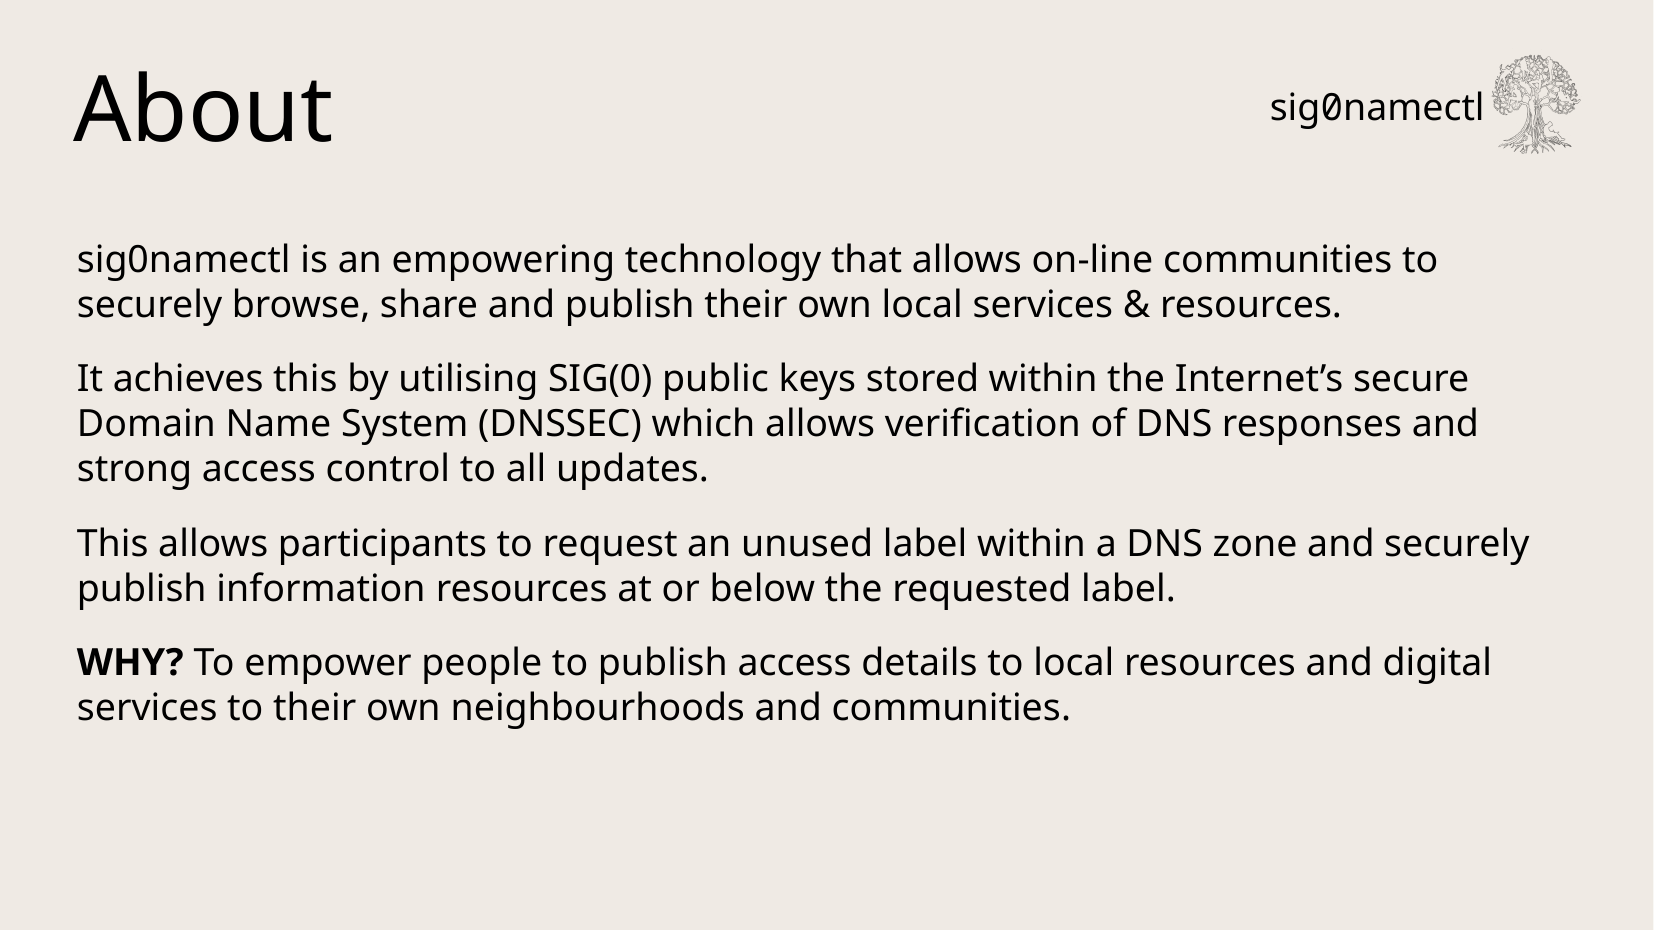

About
sig0namectl
# sig0namectl is an empowering technology that allows on-line communities to securely browse, share and publish their own local services & resources.
It achieves this by utilising SIG(0) public keys stored within the Internet’s secure Domain Name System (DNSSEC) which allows verification of DNS responses and strong access control to all updates.
This allows participants to request an unused label within a DNS zone and securely publish information resources at or below the requested label.
WHY? To empower people to publish access details to local resources and digital services to their own neighbourhoods and communities.